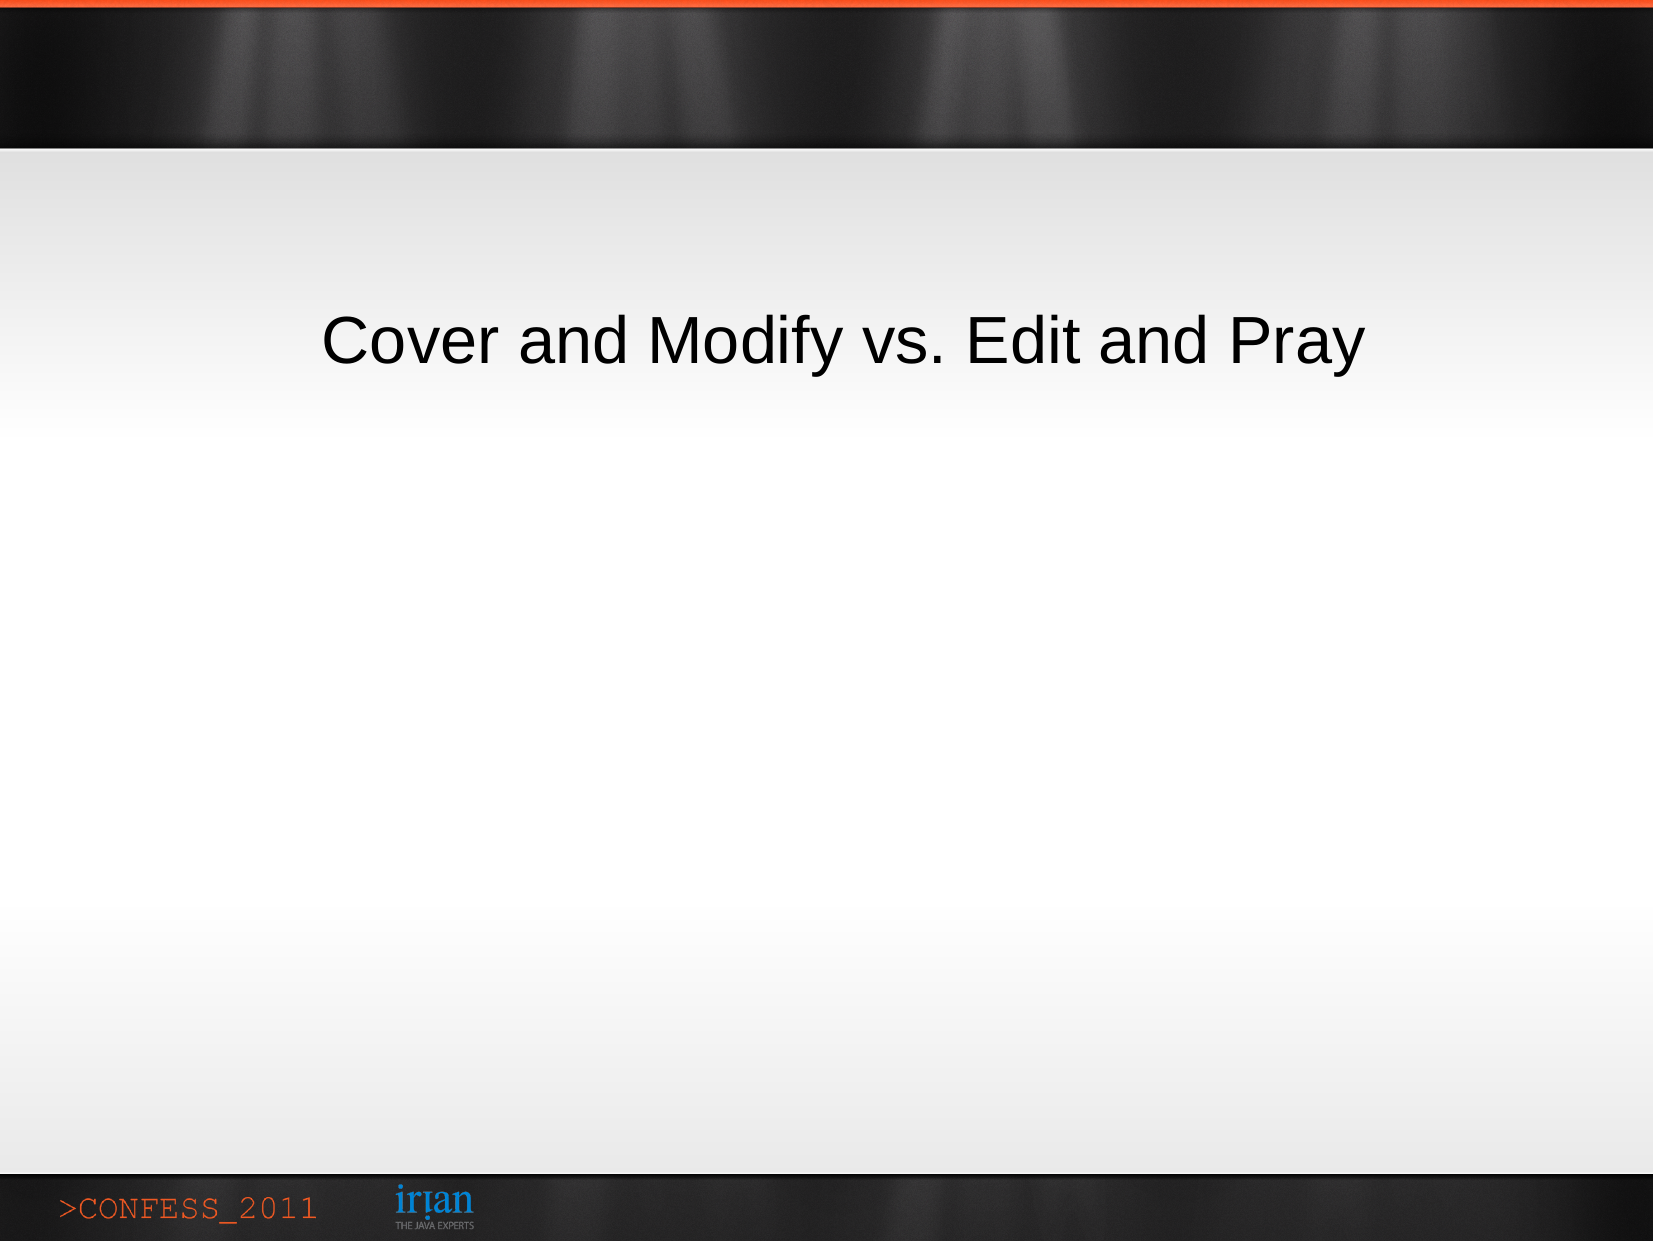

# Cover and Modify vs. Edit and Pray